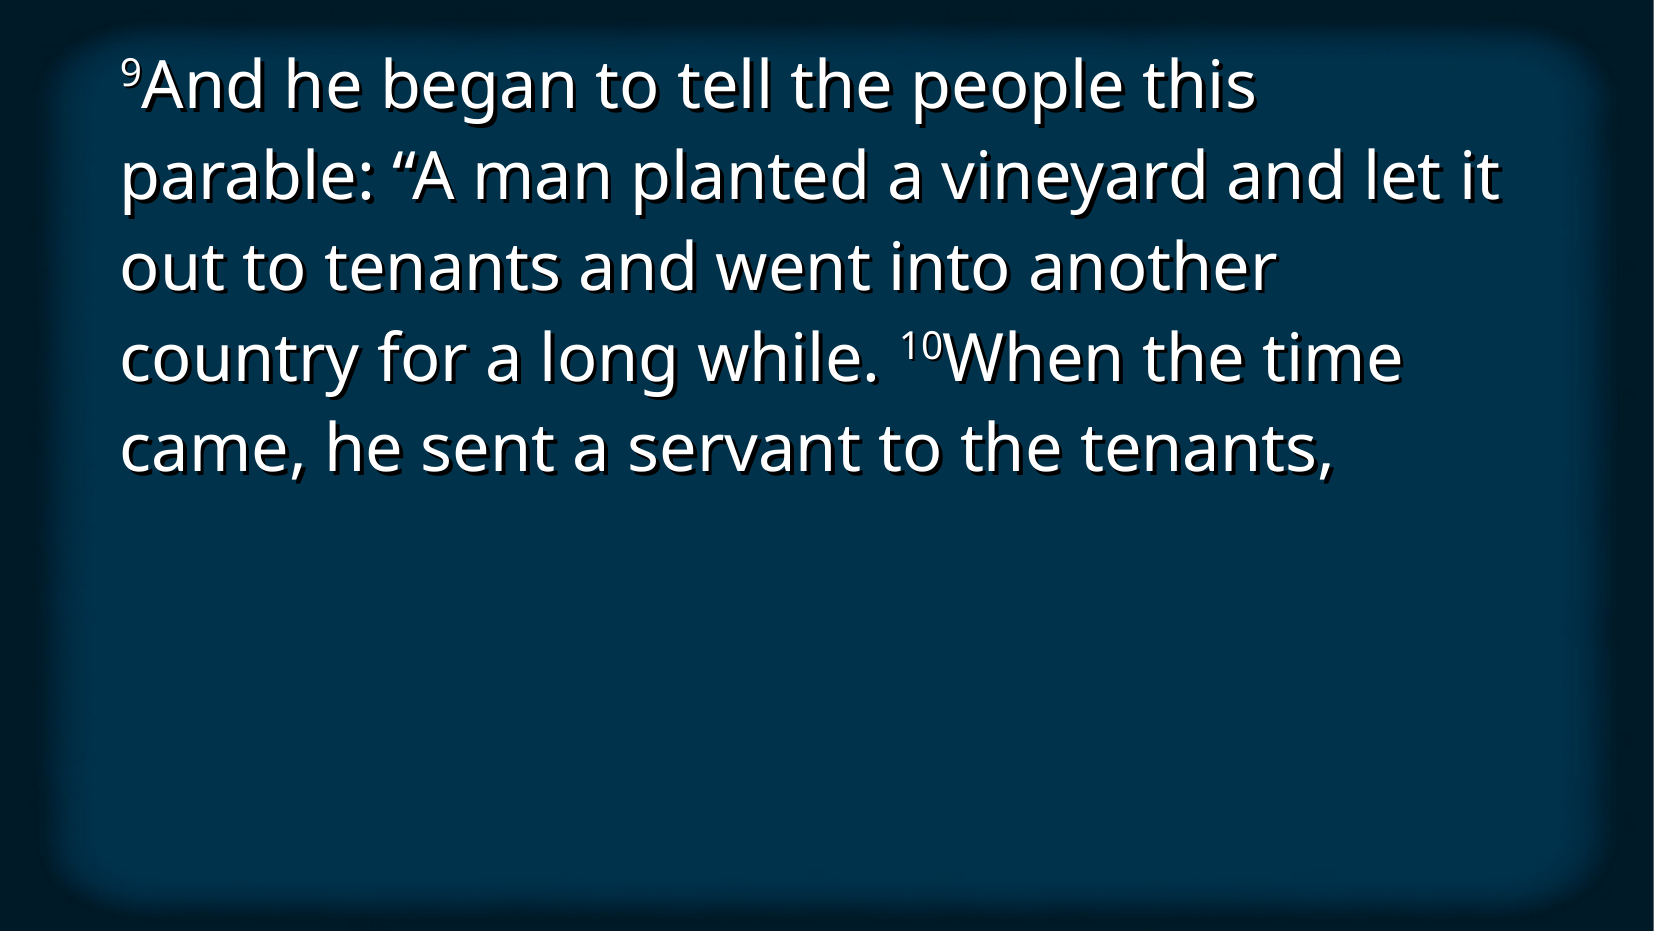

9And he began to tell the people this parable: “A man planted a vineyard and let it out to tenants and went into another country for a long while. 10When the time came, he sent a servant to the tenants,